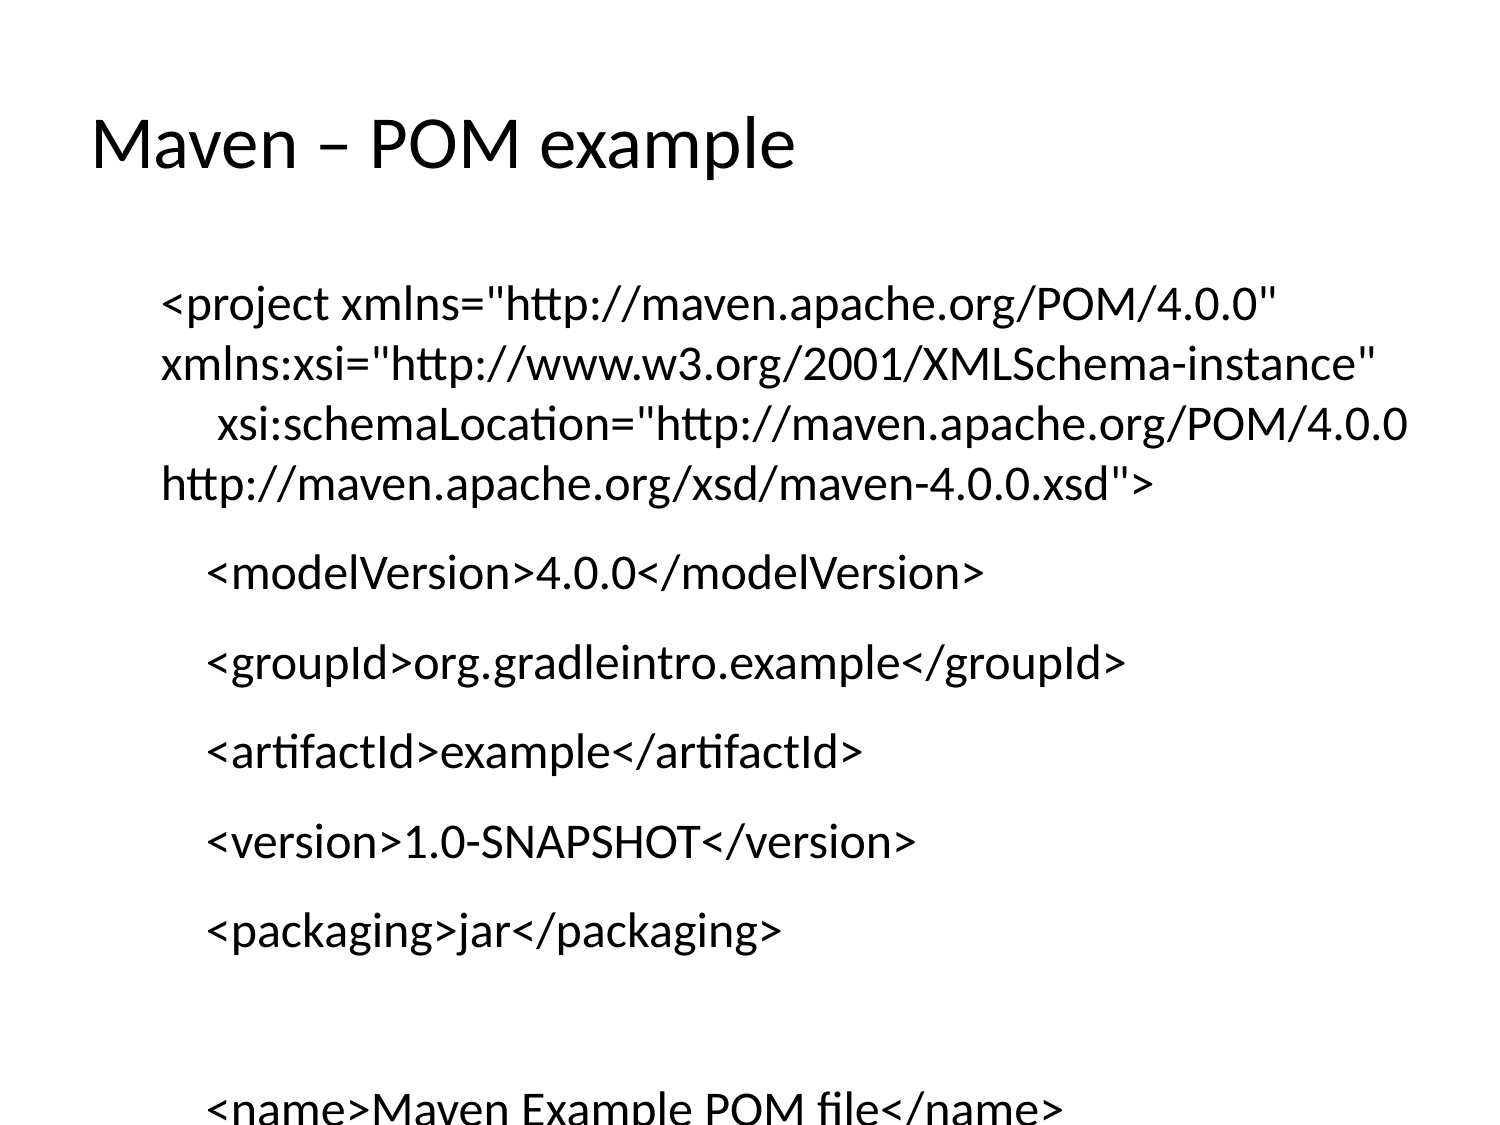

# Maven – POM example
<project xmlns="http://maven.apache.org/POM/4.0.0" xmlns:xsi="http://www.w3.org/2001/XMLSchema-instance" xsi:schemaLocation="http://maven.apache.org/POM/4.0.0 http://maven.apache.org/xsd/maven-4.0.0.xsd">
 <modelVersion>4.0.0</modelVersion>
 <groupId>org.gradleintro.example</groupId>
 <artifactId>example</artifactId>
 <version>1.0-SNAPSHOT</version>
 <packaging>jar</packaging>
 <name>Maven Example POM file</name>
 <dependencies>
 <dependency>
 <groupId>junit</groupId>
 <artifactId>junit</artifactId>
 <version>4.8.2</version>
 <scope>test</scope>
 </dependency>
 </dependencies>
</project>